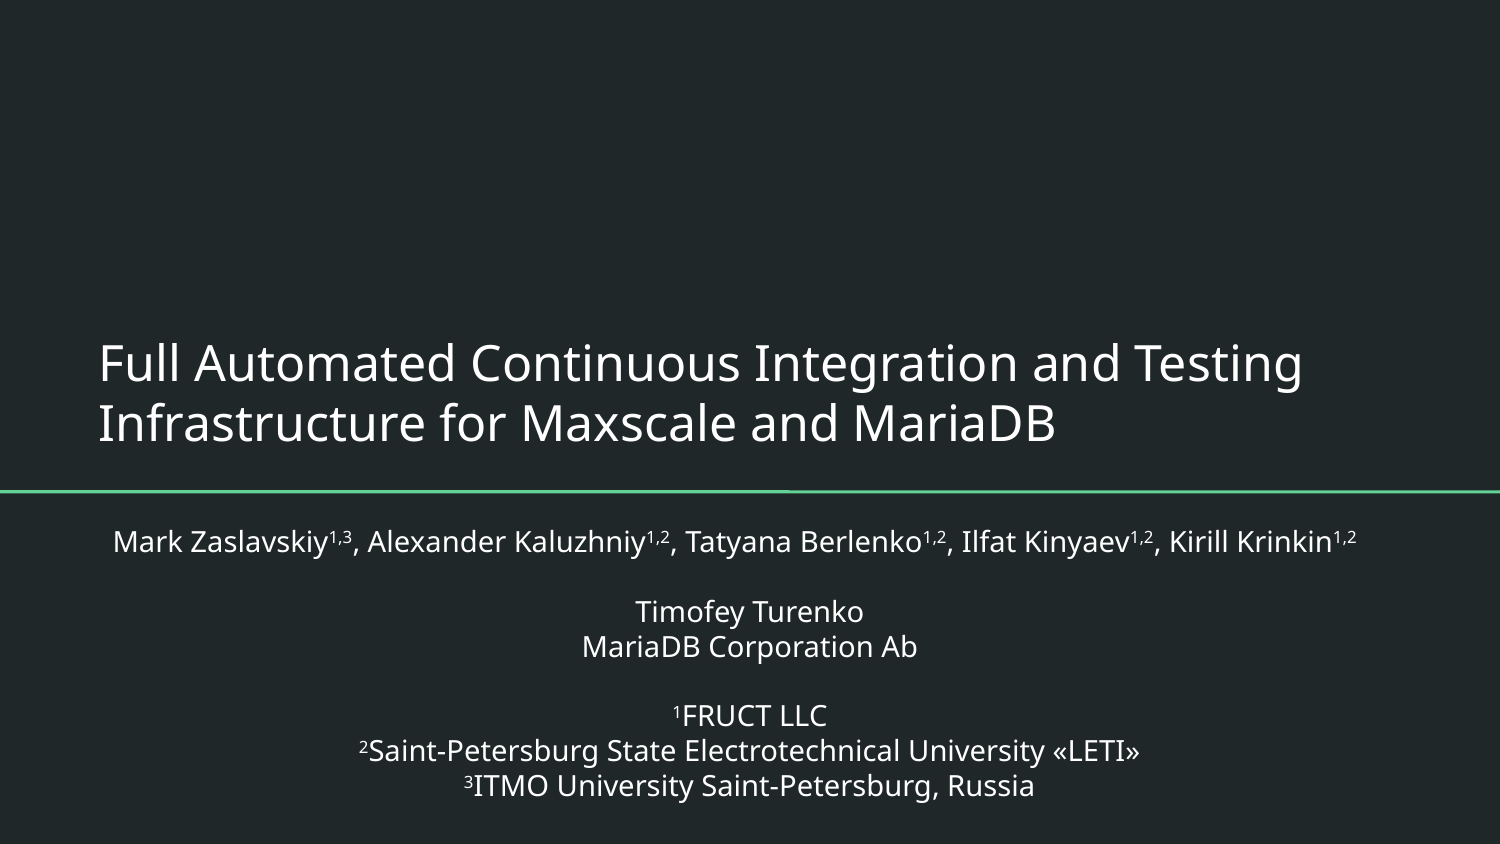

# Full Automated Continuous Integration and Testing Infrastructure for Maxscale and MariaDB
Mark Zaslavskiy1,3, Alexander Kaluzhniy1,2, Tatyana Berlenko1,2, Ilfat Kinyaev1,2, Kirill Krinkin1,2
Timofey Turenko
MariaDB Corporation Ab
1FRUCT LLC
2Saint-Petersburg State Electrotechnical University «LETI»
3ITMO University Saint-Petersburg, Russia